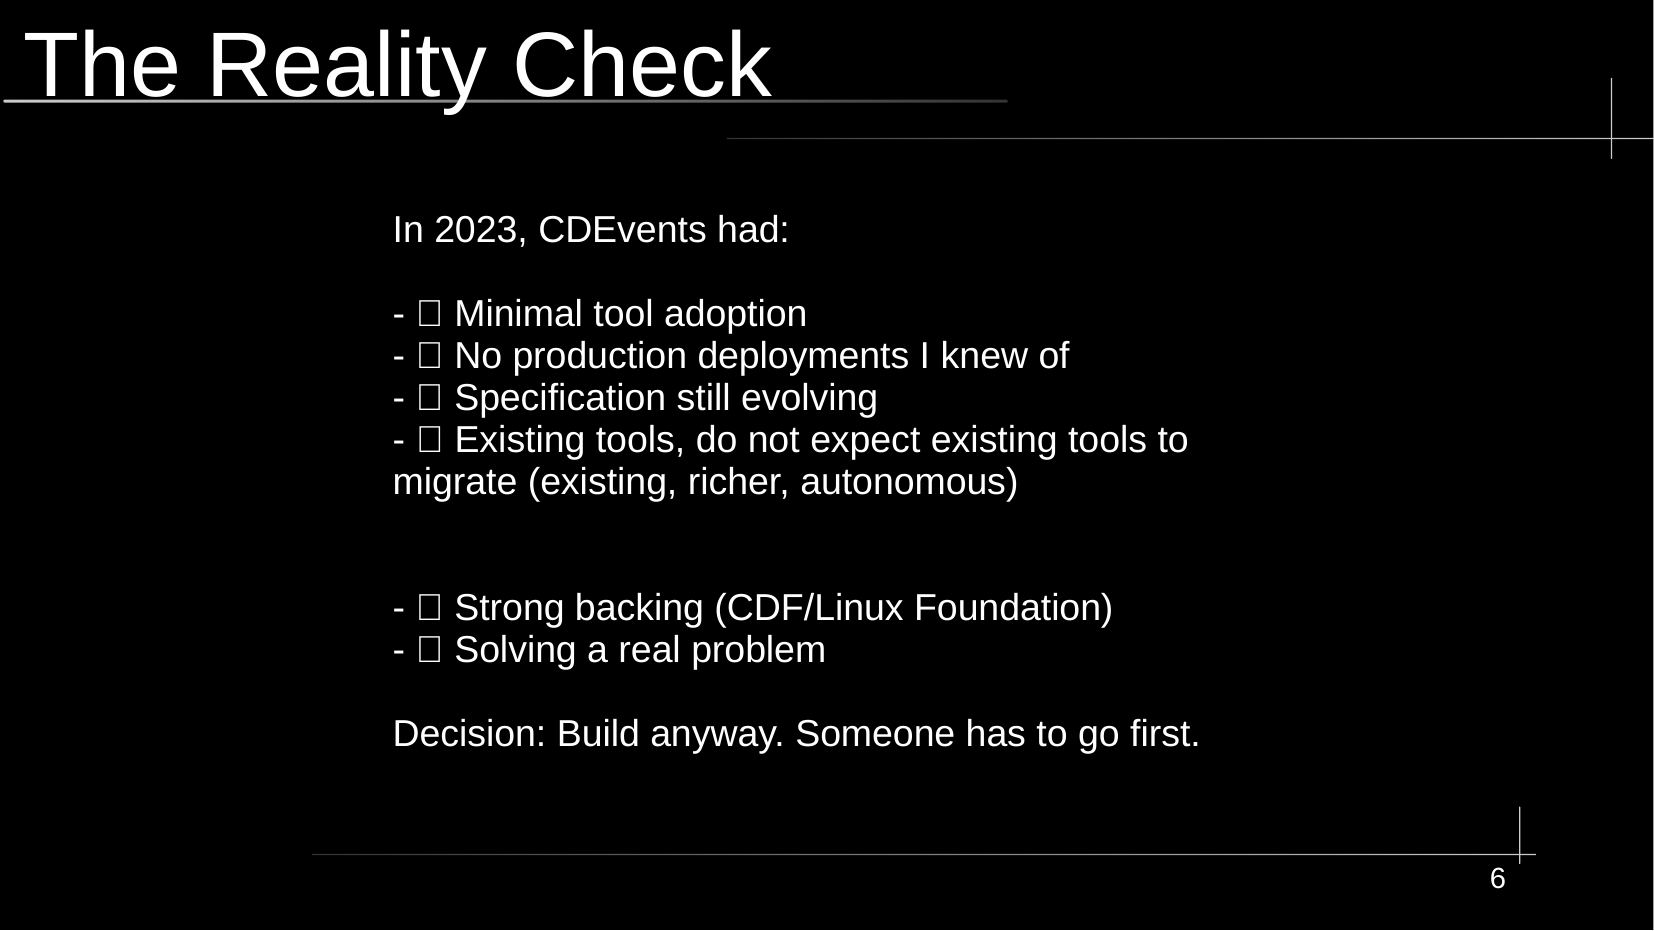

# The Reality Check
In 2023, CDEvents had:
- ❌ Minimal tool adoption
- ❌ No production deployments I knew of
- ❌ Specification still evolving
- ❌ Existing tools, do not expect existing tools to migrate (existing, richer, autonomous)
- ✅ Strong backing (CDF/Linux Foundation)
- ✅ Solving a real problem
Decision: Build anyway. Someone has to go first.
6